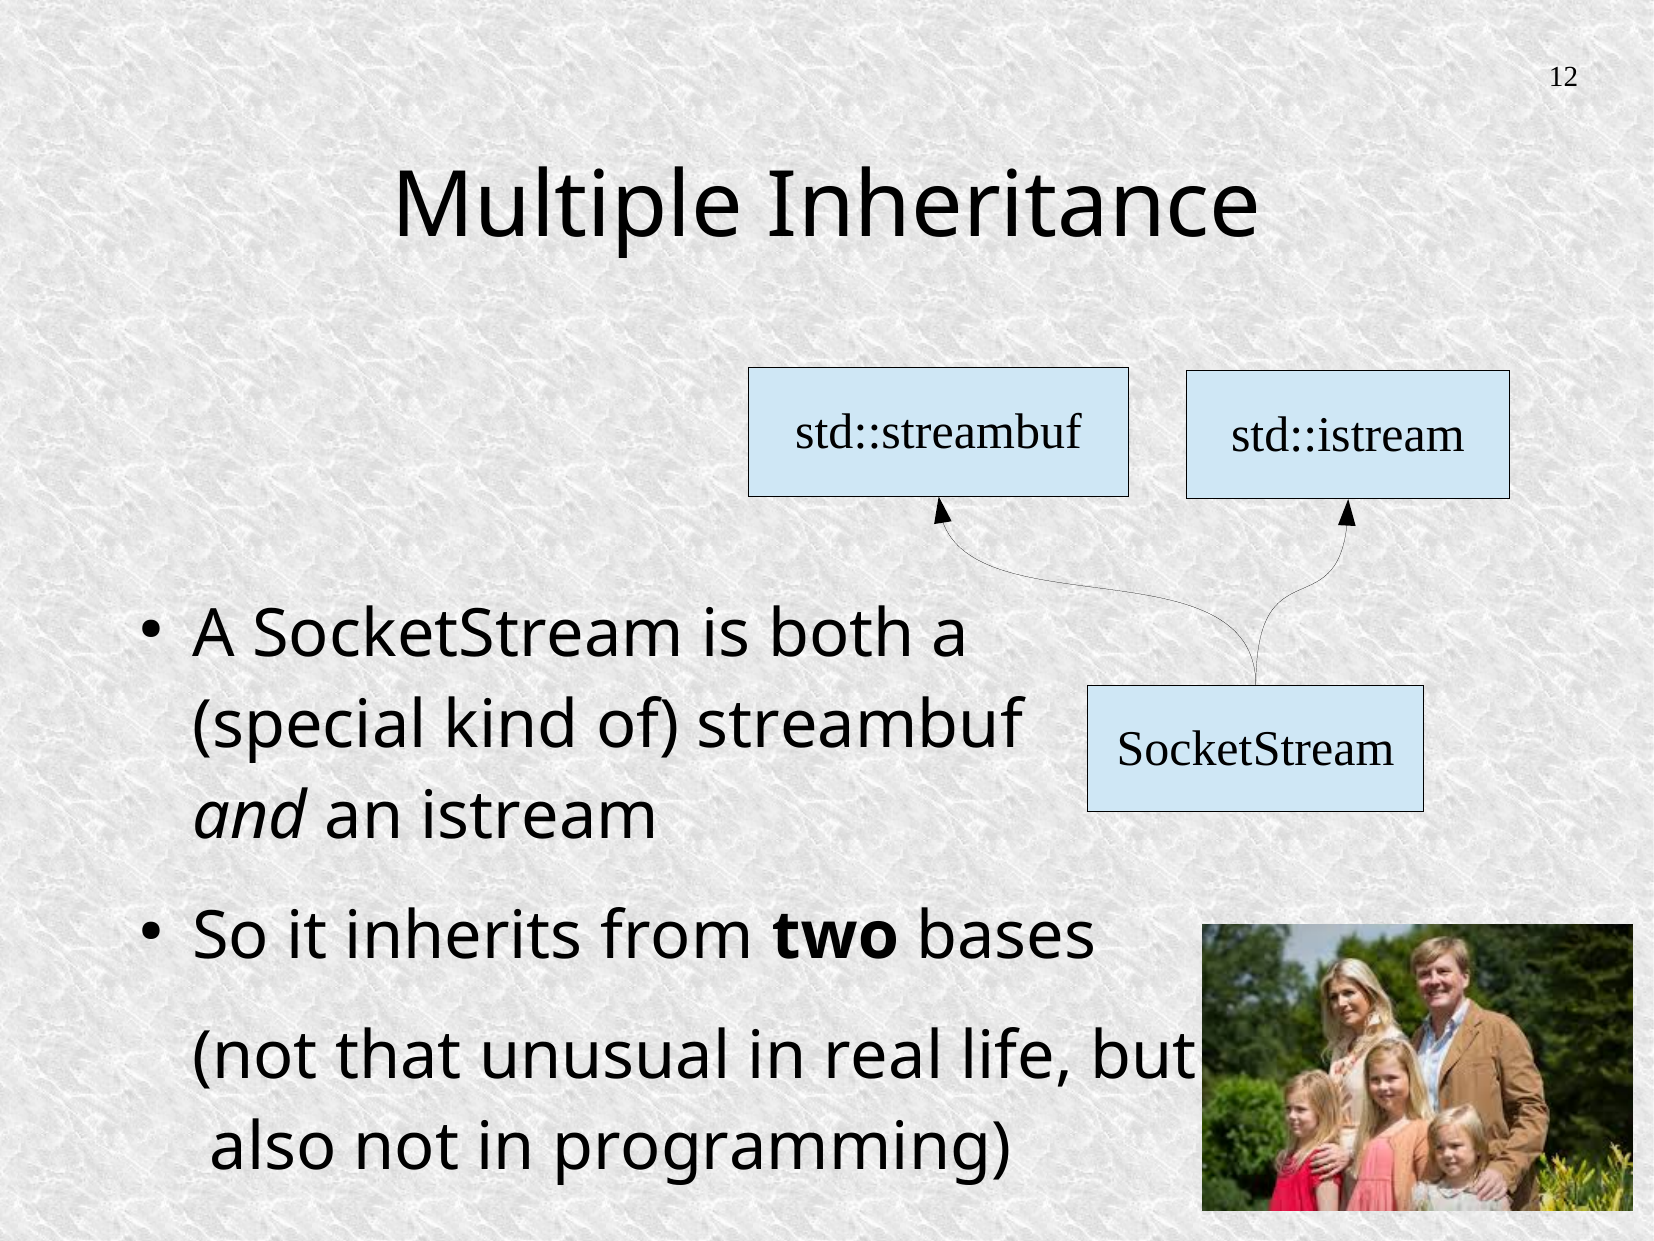

12
Multiple Inheritance
# A SocketStream is both a (special kind of) streambuf and an istream
So it inherits from two bases
(not that unusual in real life, but
 also not in programming)
std::streambuf
std::istream
SocketStream